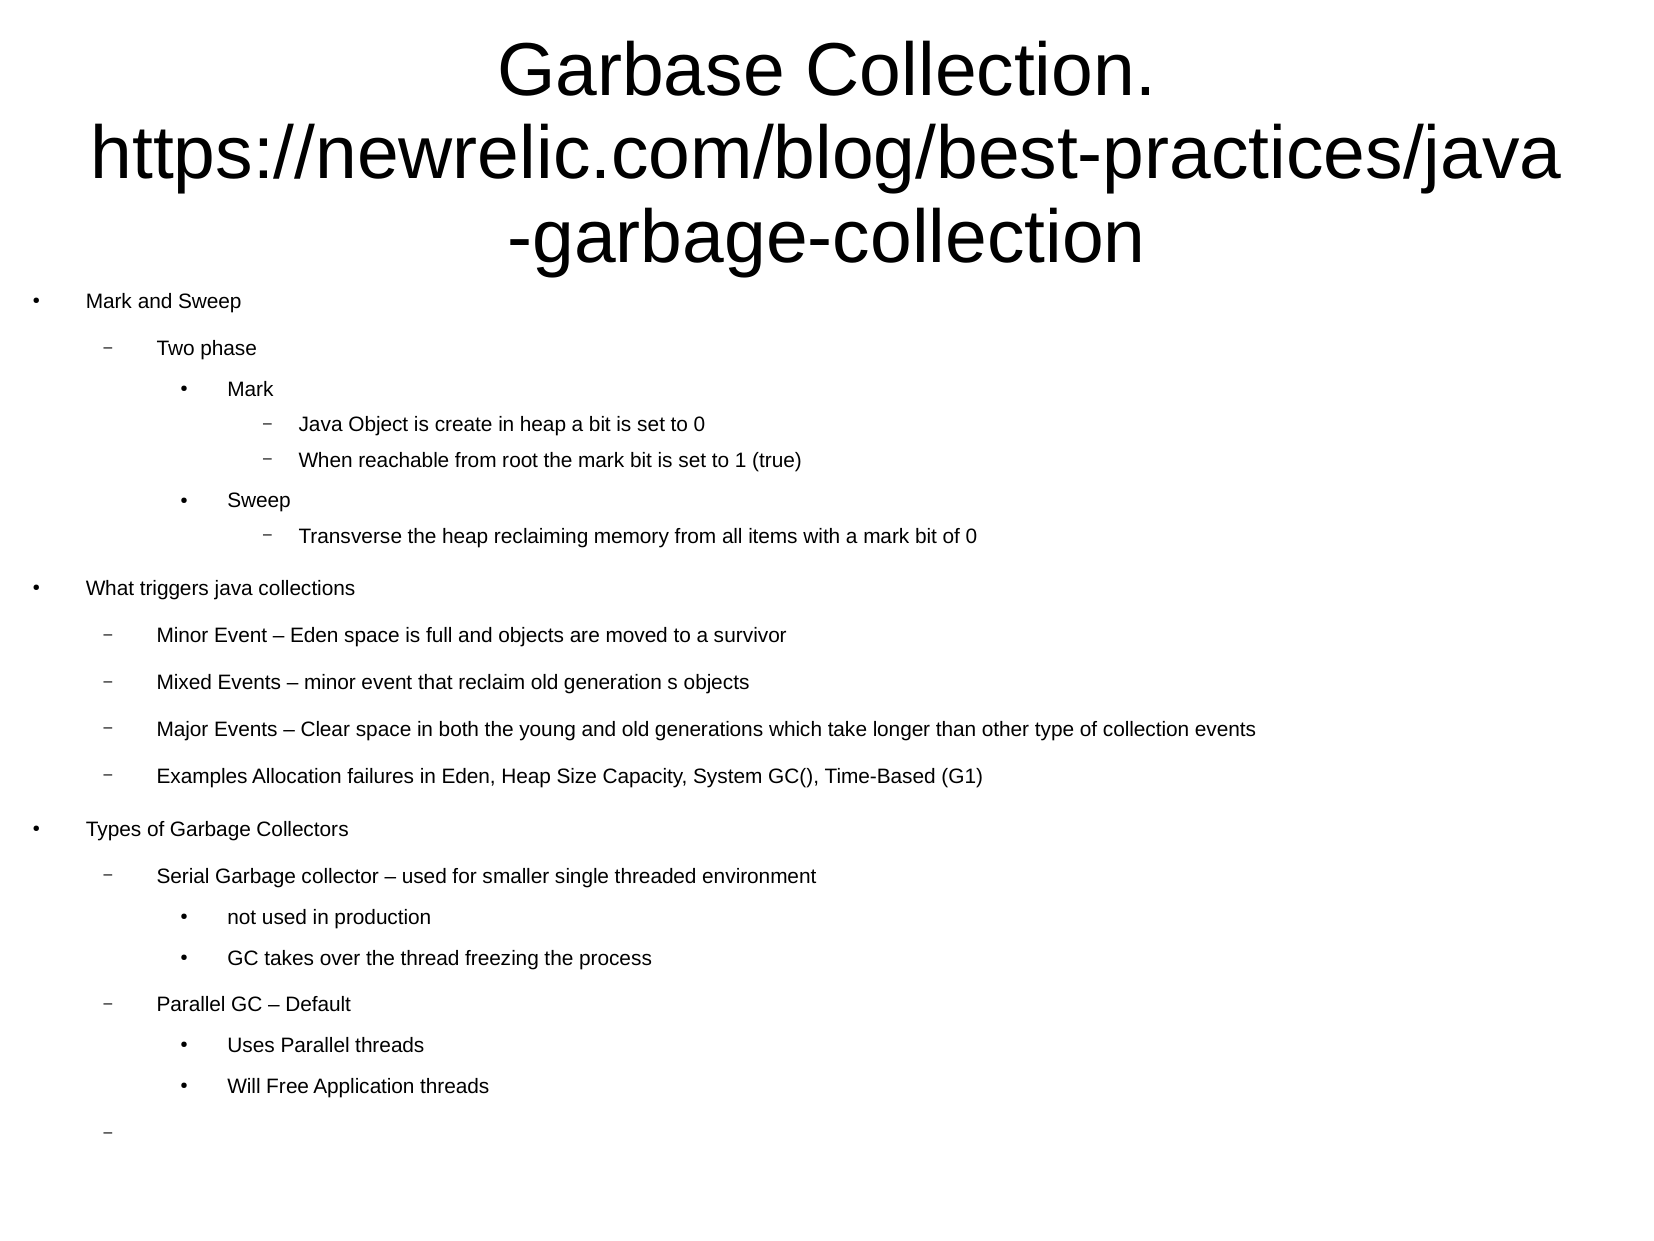

# Garbase Collection. https://newrelic.com/blog/best-practices/java-garbage-collection
Mark and Sweep
Two phase
Mark
Java Object is create in heap a bit is set to 0
When reachable from root the mark bit is set to 1 (true)
Sweep
Transverse the heap reclaiming memory from all items with a mark bit of 0
What triggers java collections
Minor Event – Eden space is full and objects are moved to a survivor
Mixed Events – minor event that reclaim old generation s objects
Major Events – Clear space in both the young and old generations which take longer than other type of collection events
Examples Allocation failures in Eden, Heap Size Capacity, System GC(), Time-Based (G1)
Types of Garbage Collectors
Serial Garbage collector – used for smaller single threaded environment
not used in production
GC takes over the thread freezing the process
Parallel GC – Default
Uses Parallel threads
Will Free Application threads